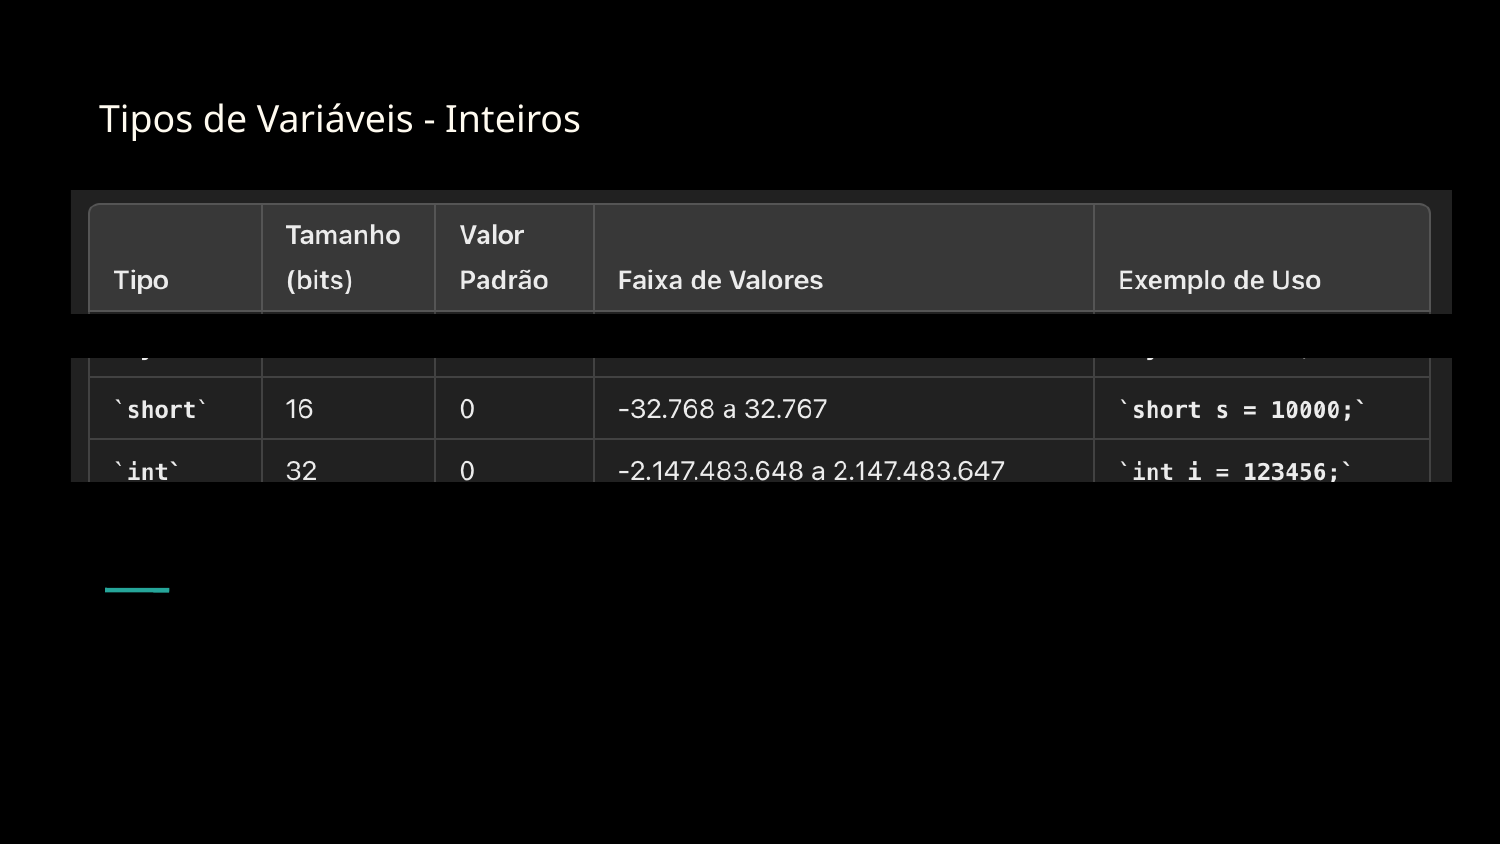

# Tipos de Variáveis - Inteiros
short: Também usado para economizar espaço em grandes arrays, pode ser usado em vez de int quando os valores estão na faixa de -32.768 a 32.767.